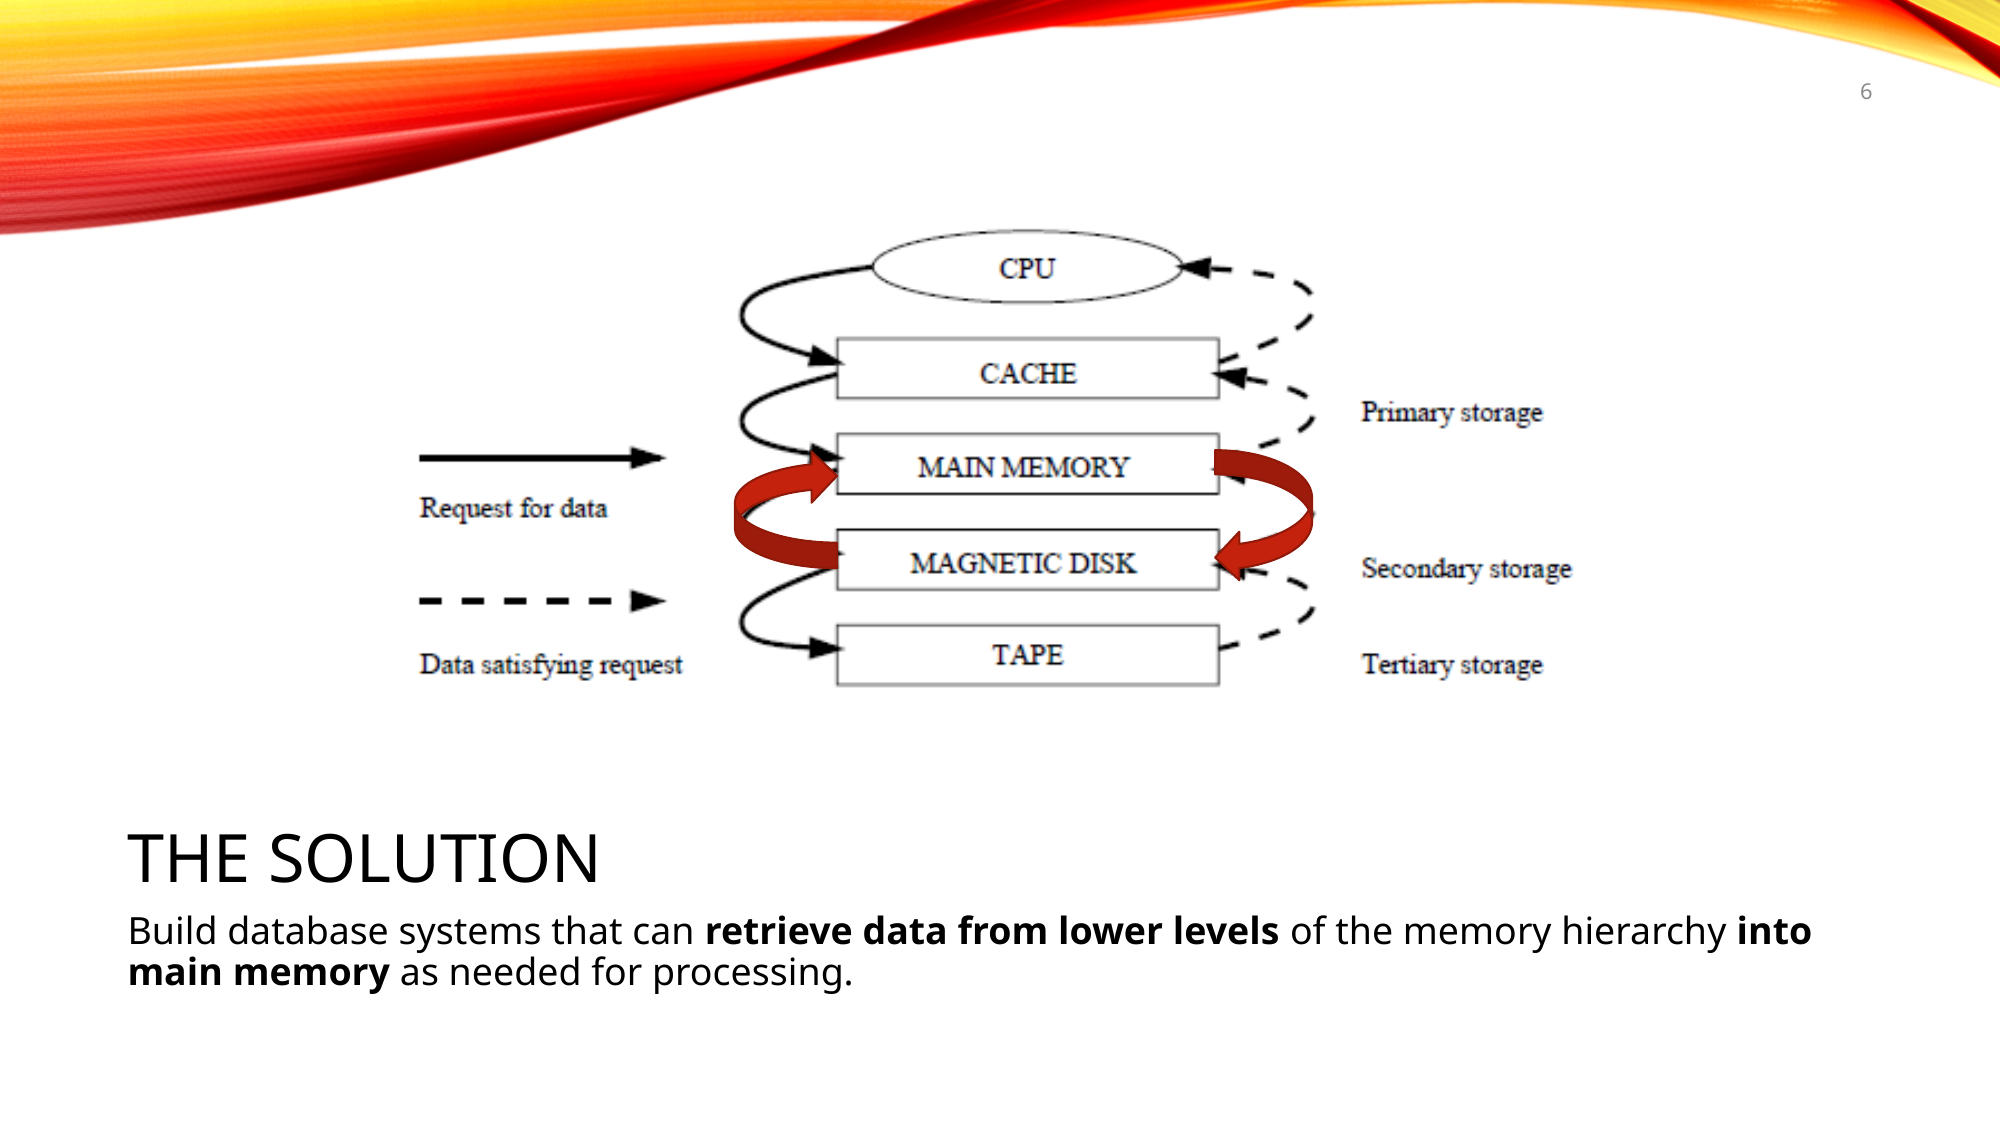

# The solution
Build database systems that can retrieve data from lower levels of the memory hierarchy into main memory as needed for processing.